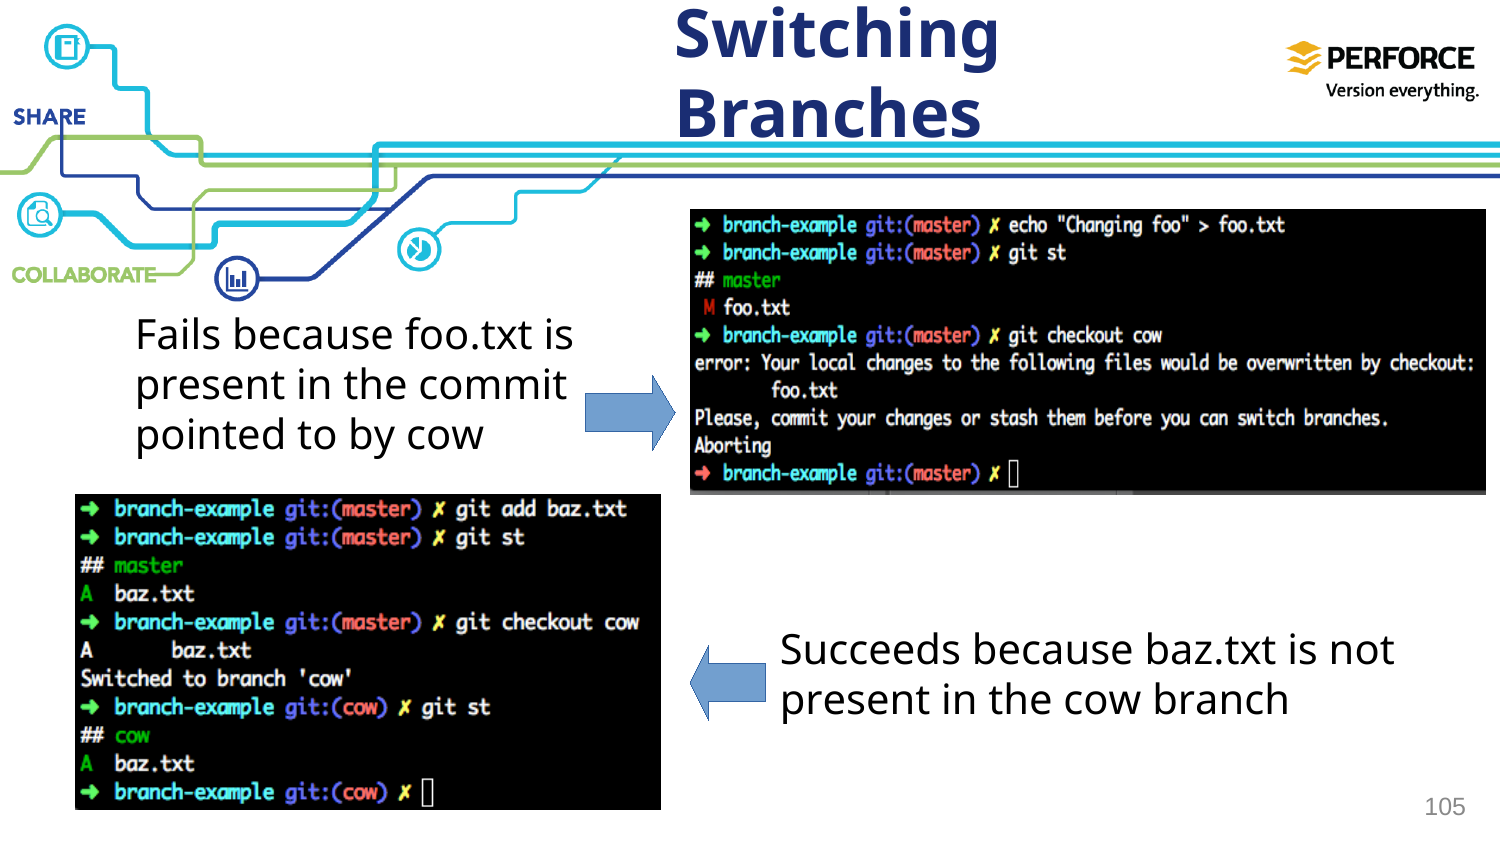

# Switching Branches
Fails because foo.txt is present in the commit pointed to by cow
Succeeds because baz.txt is not present in the cow branch